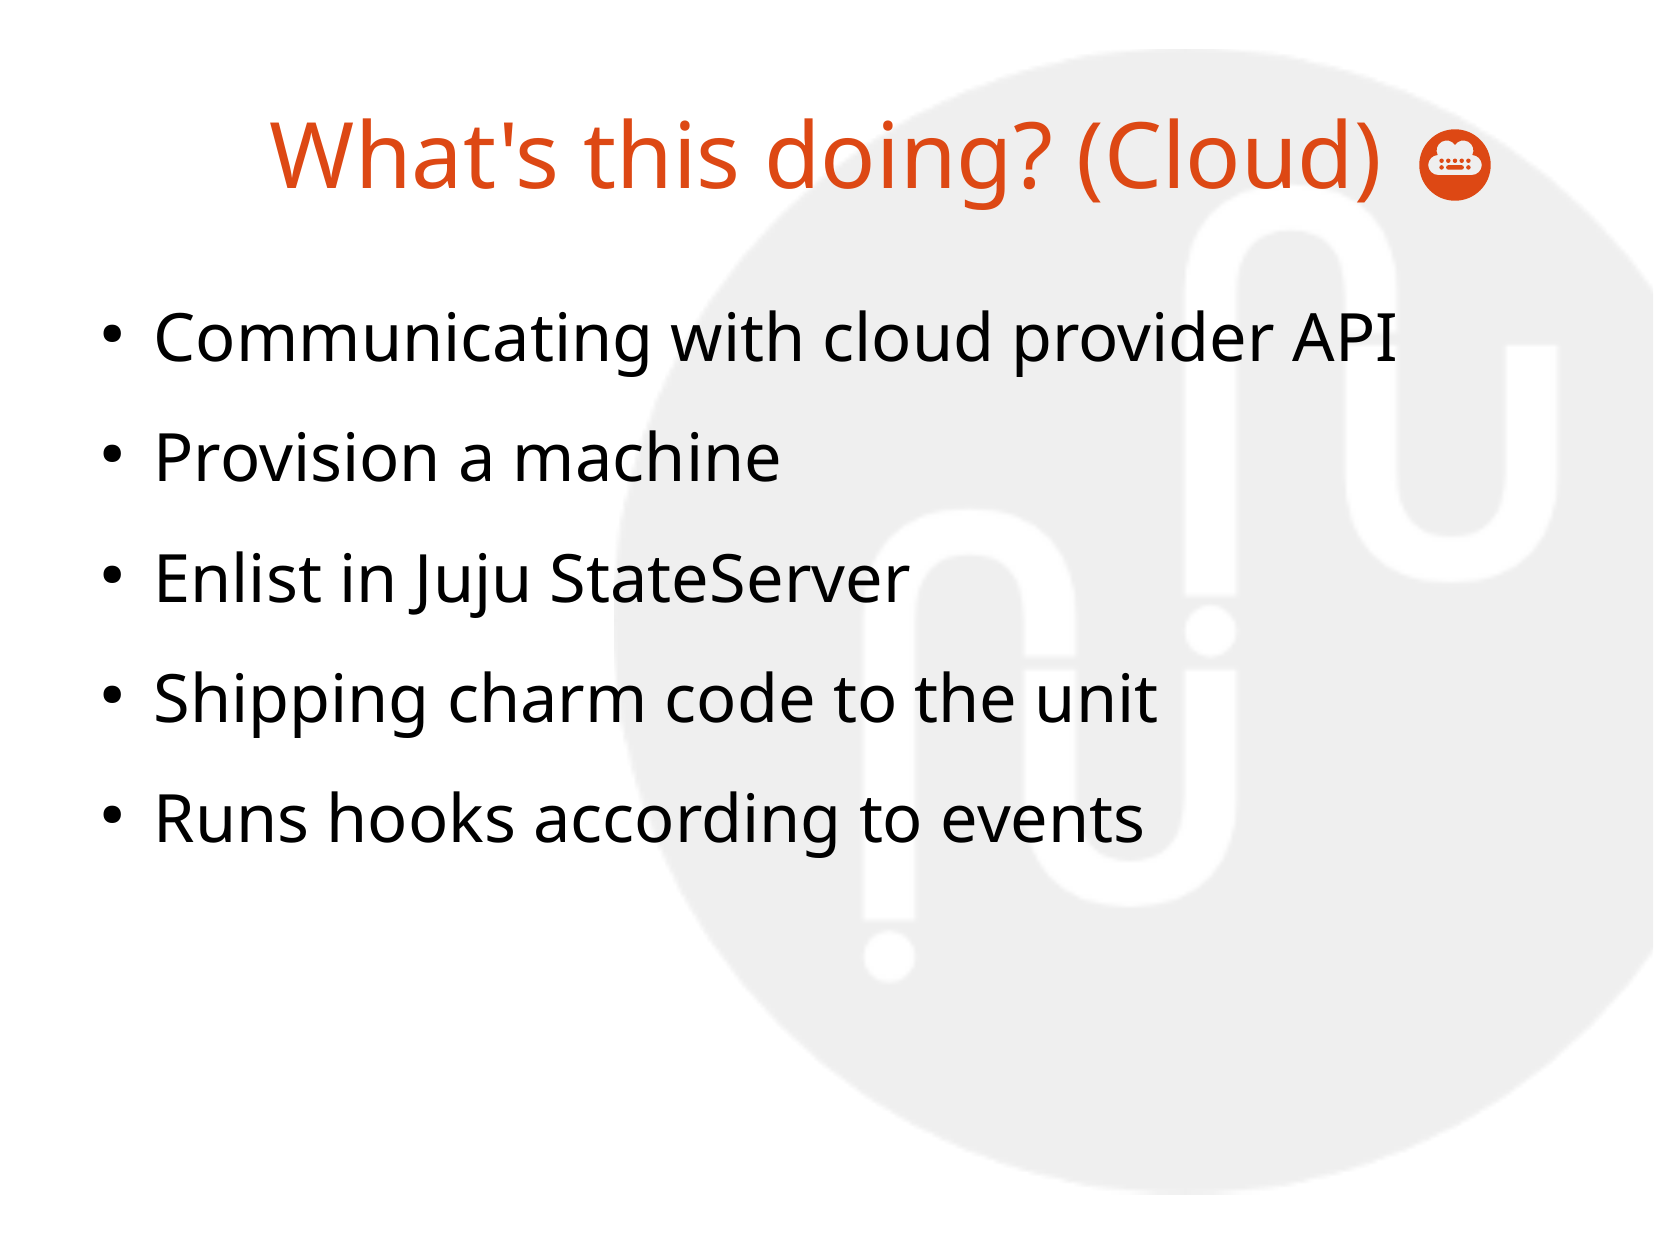

# What's this doing? (Cloud)
Communicating with cloud provider API
Provision a machine
Enlist in Juju StateServer
Shipping charm code to the unit
Runs hooks according to events